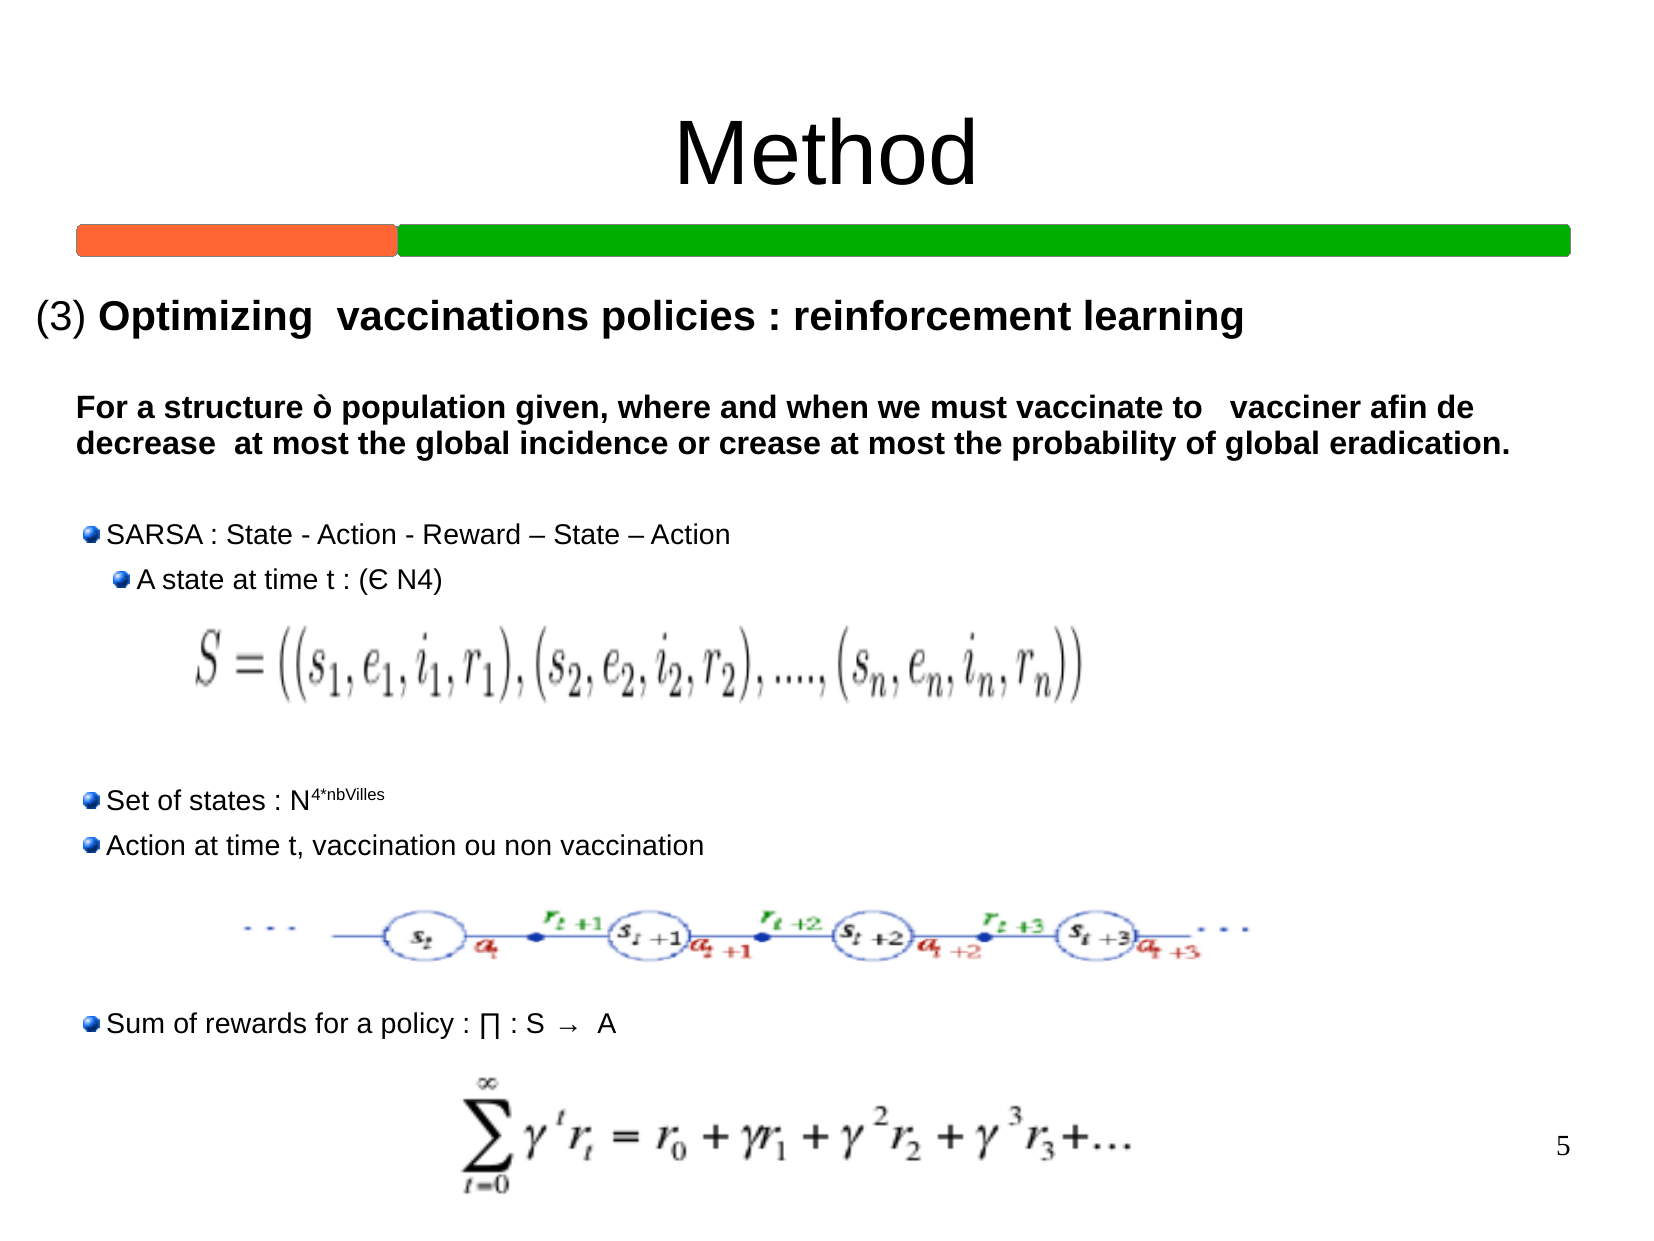

# Method
(3) Optimizing vaccinations policies : reinforcement learning
For a structure ò population given, where and when we must vaccinate to vacciner afin de decrease at most the global incidence or crease at most the probability of global eradication.
SARSA : State - Action - Reward – State – Action
A state at time t : (Є N4)
Set of states : N4*nbVilles
Action at time t, vaccination ou non vaccination
Sum of rewards for a policy : ∏ : S → A
5